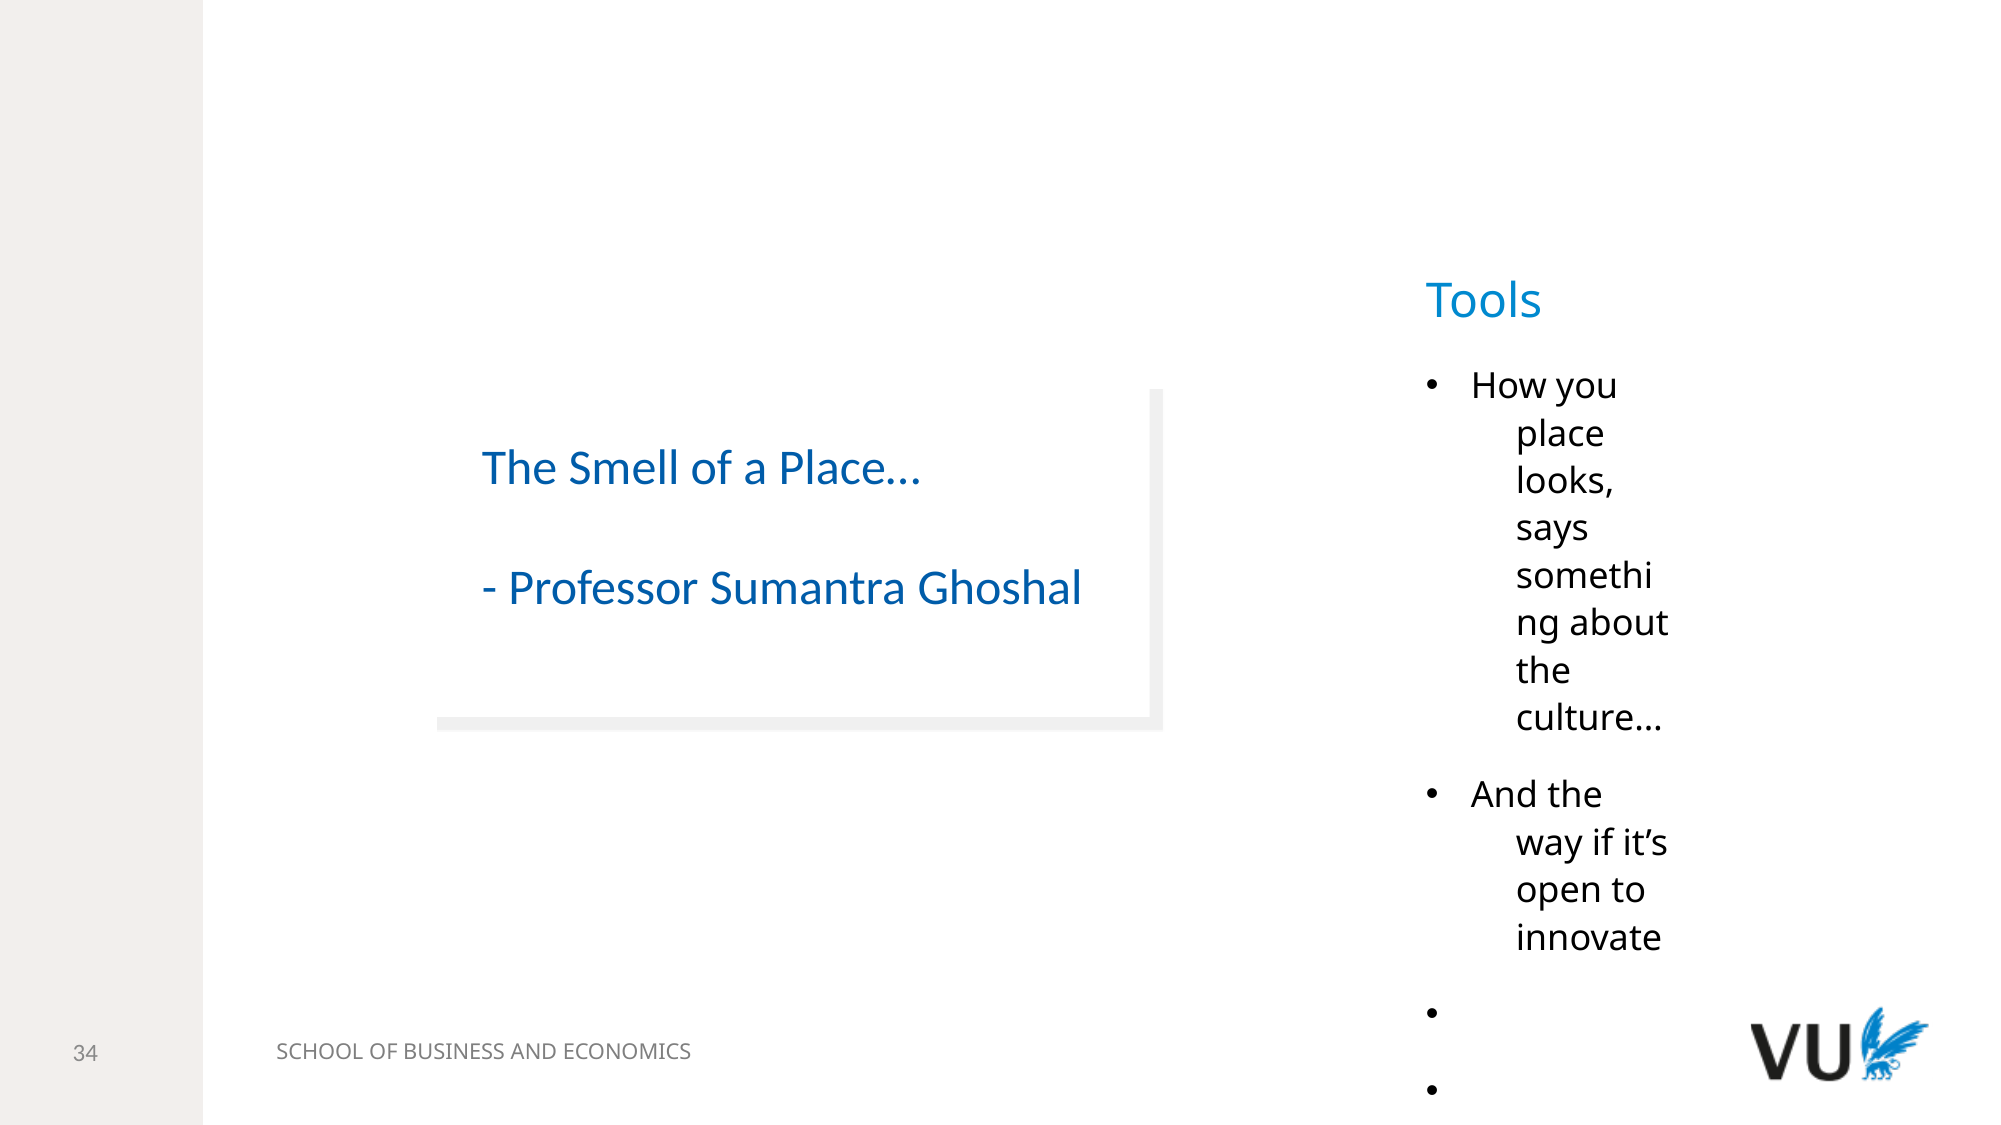

# Tools
How you place looks, says something about the culture…
And the way if it’s open to innovate
The Smell of a Place…
- Professor Sumantra Ghoshal
SCHOOL OF BUSINESS AND ECONOMICS